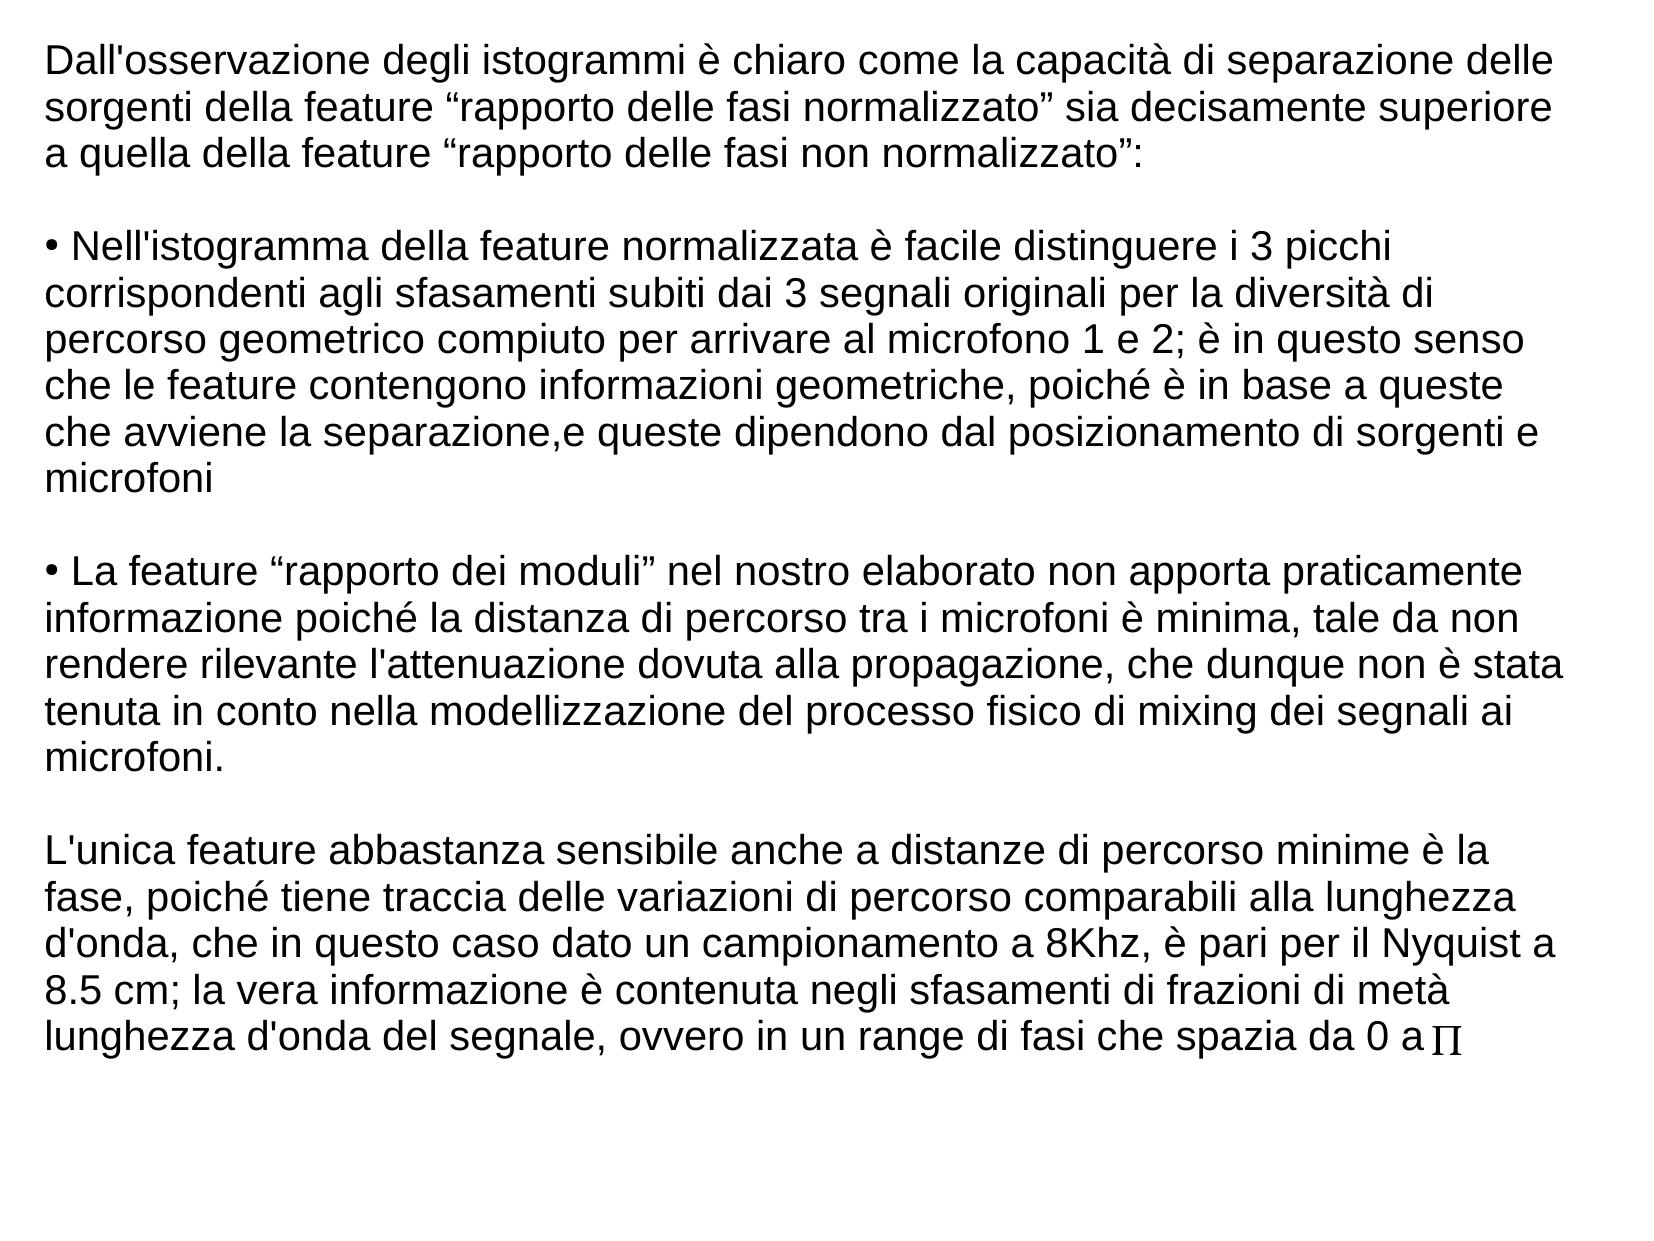

Dall'osservazione degli istogrammi è chiaro come la capacità di separazione delle sorgenti della feature “rapporto delle fasi normalizzato” sia decisamente superiore a quella della feature “rapporto delle fasi non normalizzato”:
 Nell'istogramma della feature normalizzata è facile distinguere i 3 picchi corrispondenti agli sfasamenti subiti dai 3 segnali originali per la diversità di percorso geometrico compiuto per arrivare al microfono 1 e 2; è in questo senso che le feature contengono informazioni geometriche, poiché è in base a queste che avviene la separazione,e queste dipendono dal posizionamento di sorgenti e microfoni
 La feature “rapporto dei moduli” nel nostro elaborato non apporta praticamente informazione poiché la distanza di percorso tra i microfoni è minima, tale da non rendere rilevante l'attenuazione dovuta alla propagazione, che dunque non è stata tenuta in conto nella modellizzazione del processo fisico di mixing dei segnali ai microfoni.
L'unica feature abbastanza sensibile anche a distanze di percorso minime è la fase, poiché tiene traccia delle variazioni di percorso comparabili alla lunghezza d'onda, che in questo caso dato un campionamento a 8Khz, è pari per il Nyquist a 8.5 cm; la vera informazione è contenuta negli sfasamenti di frazioni di metà lunghezza d'onda del segnale, ovvero in un range di fasi che spazia da 0 a